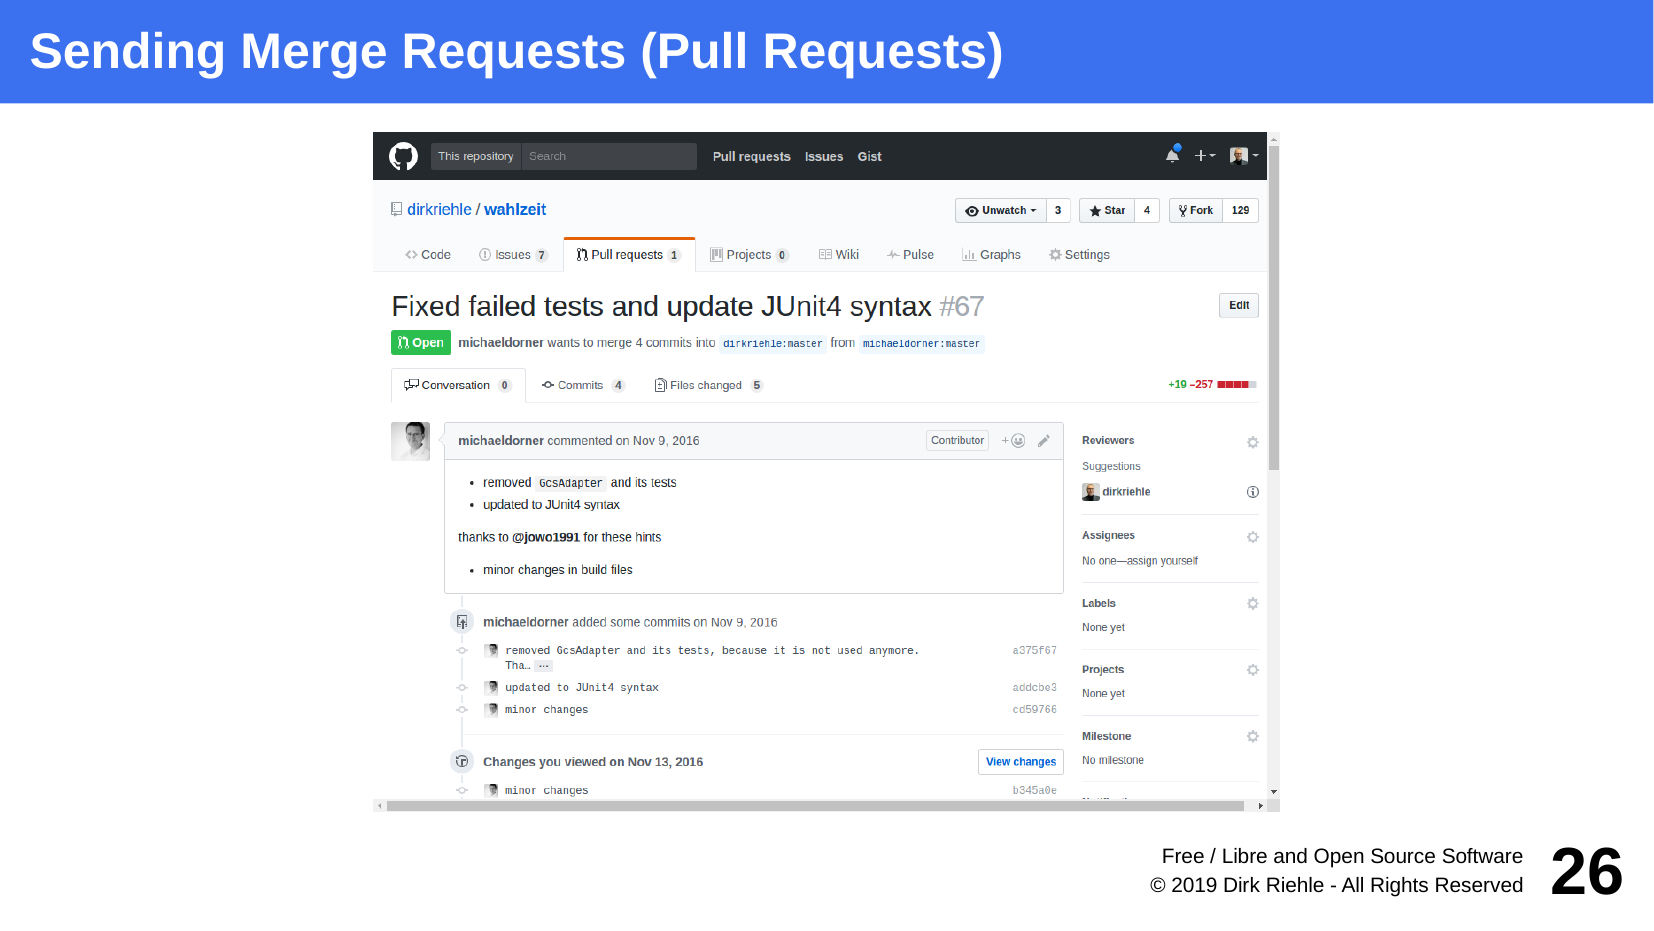

# Sending Merge Requests (Pull Requests)
Free / Libre and Open Source Software
26
© 2019 Dirk Riehle - All Rights Reserved